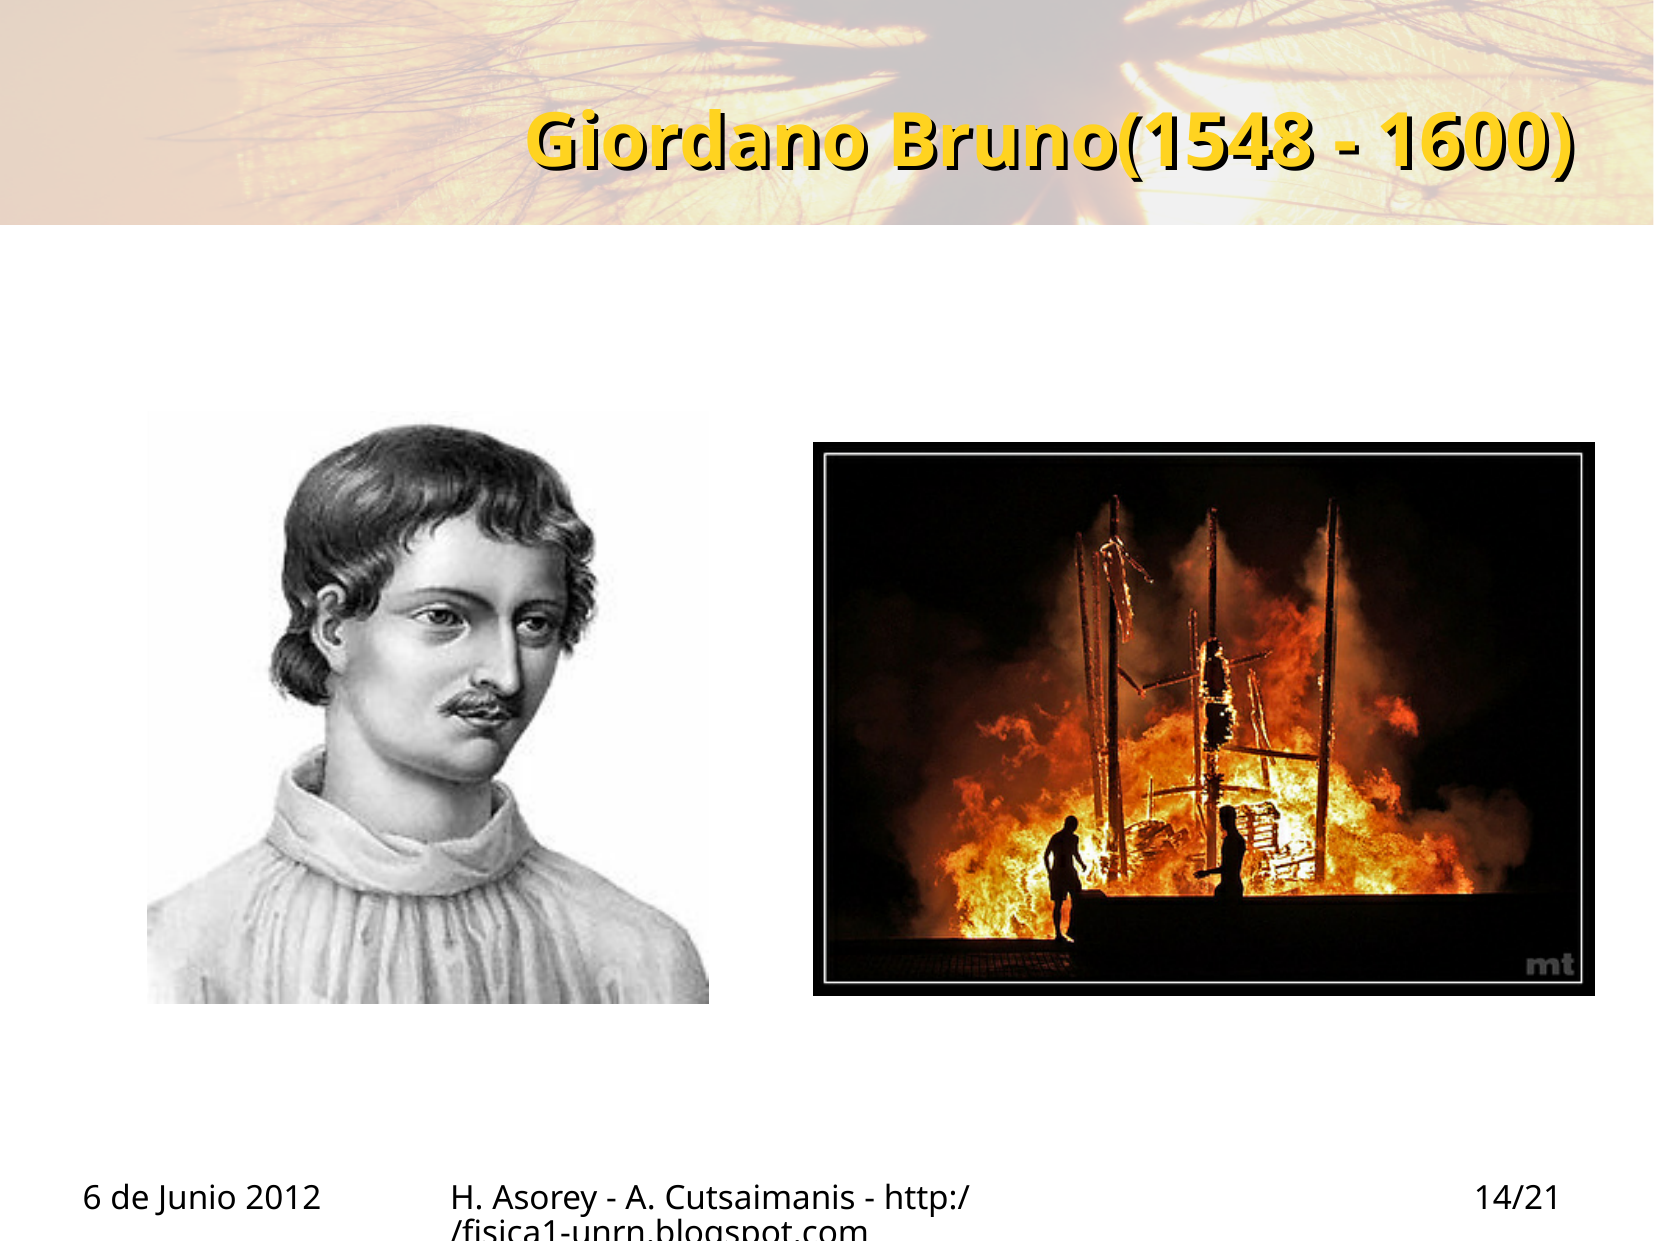

# Giordano Bruno(1548 - 1600)
6 de Junio 2012
H. Asorey - A. Cutsaimanis - http://fisica1-unrn.blogspot.com
14